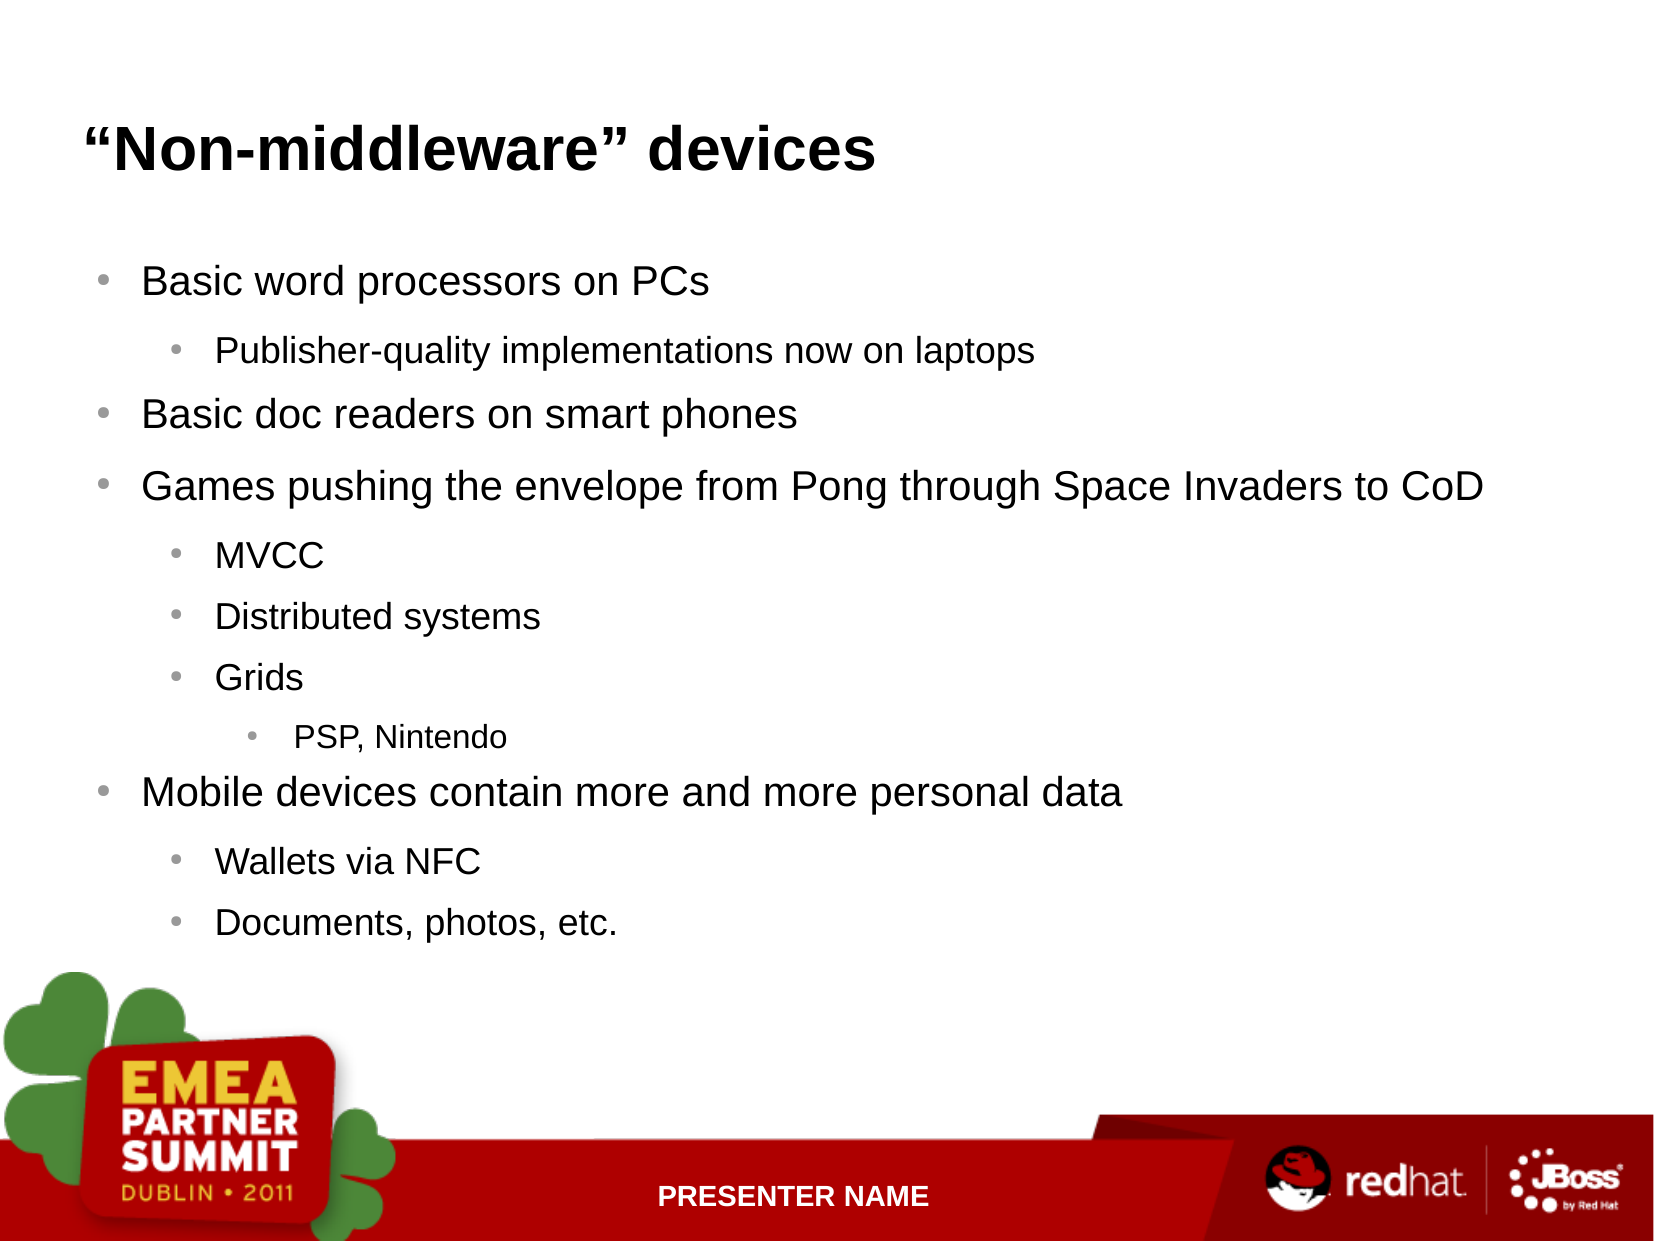

# “Non-middleware” devices
Basic word processors on PCs
Publisher-quality implementations now on laptops
Basic doc readers on smart phones
Games pushing the envelope from Pong through Space Invaders to CoD
MVCC
Distributed systems
Grids
PSP, Nintendo
Mobile devices contain more and more personal data
Wallets via NFC
Documents, photos, etc.